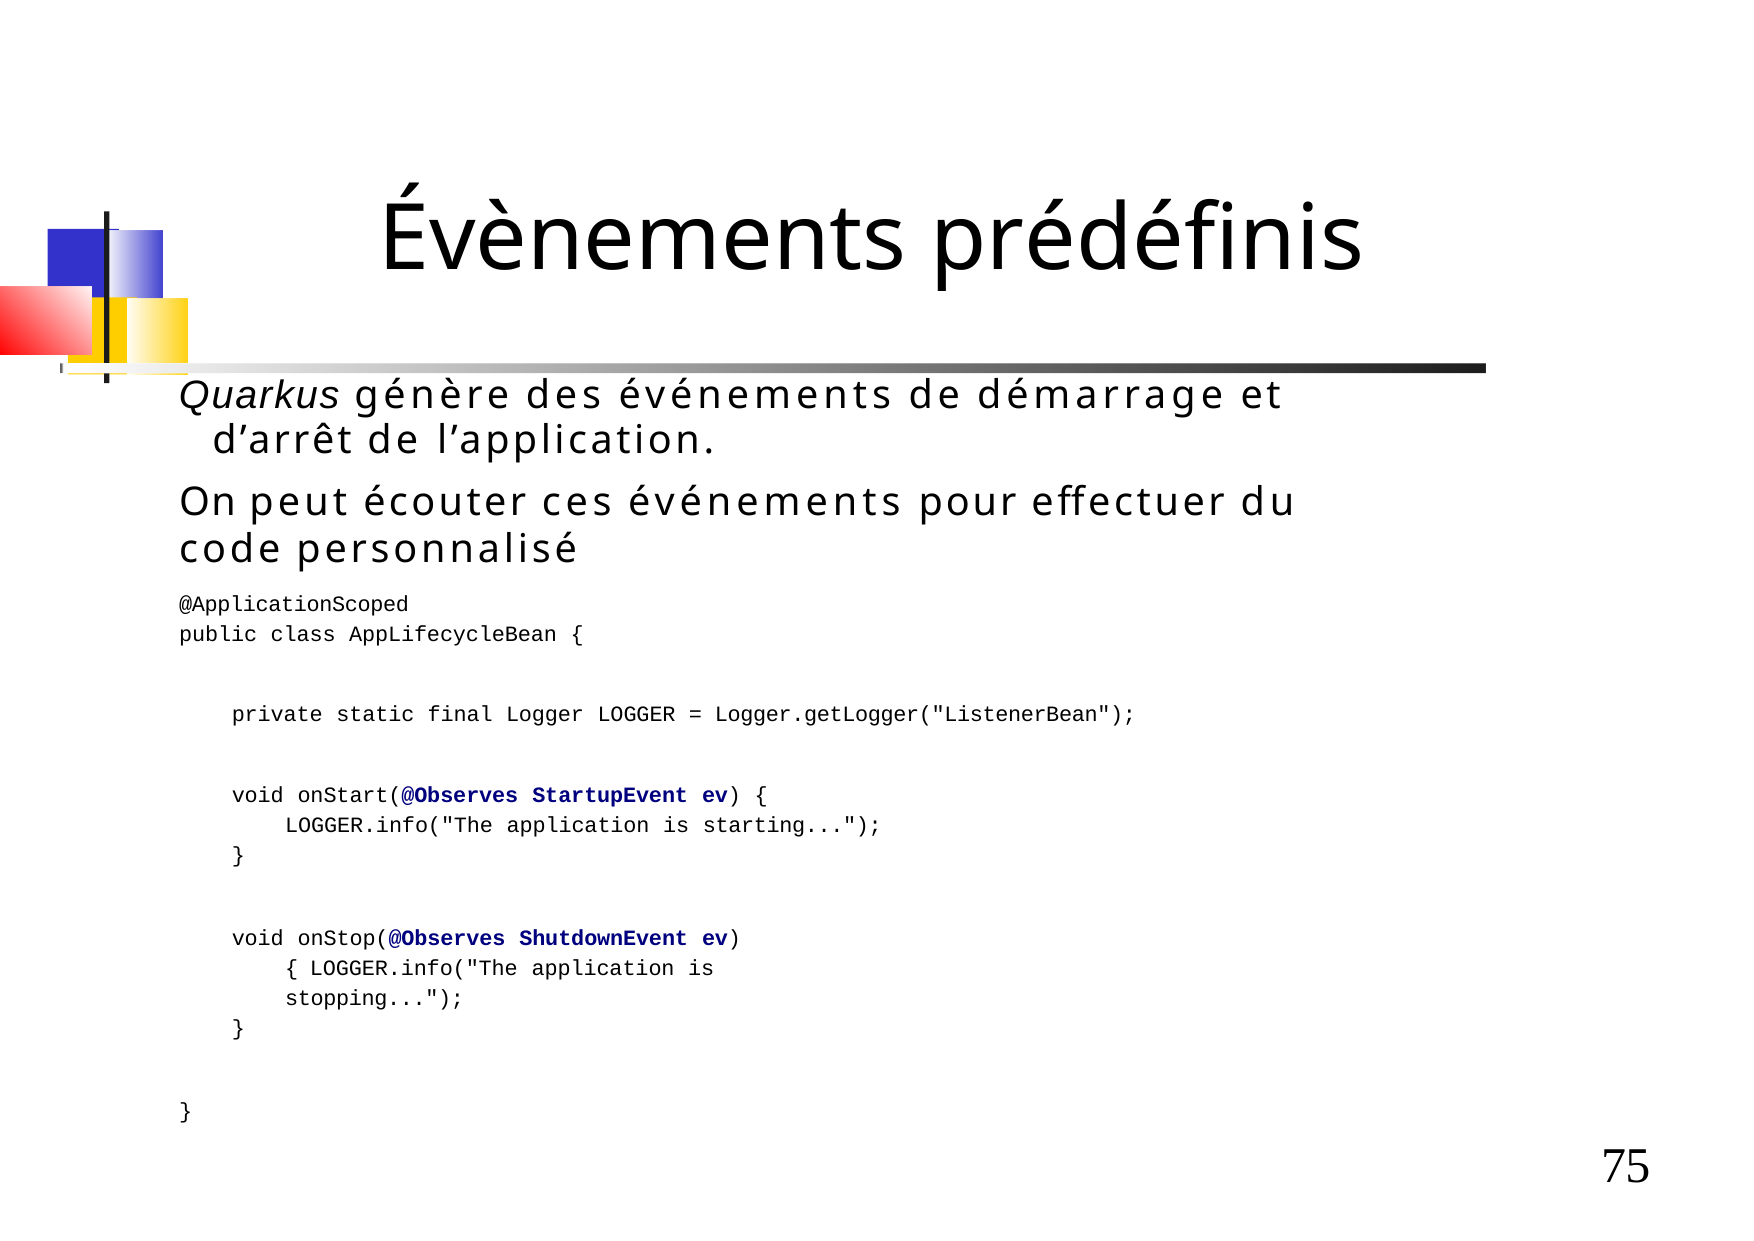

# Évènements prédéfinis
Quarkus génère des événements de démarrage et d’arrêt de l’application.
On peut écouter ces événements pour effectuer du code personnalisé
@ApplicationScoped
public class AppLifecycleBean {
private static final Logger LOGGER = Logger.getLogger("ListenerBean"); void onStart(@Observes StartupEvent ev) {
LOGGER.info("The application is starting...");
}
void onStop(@Observes ShutdownEvent ev) { LOGGER.info("The application is stopping...");
}
}
75